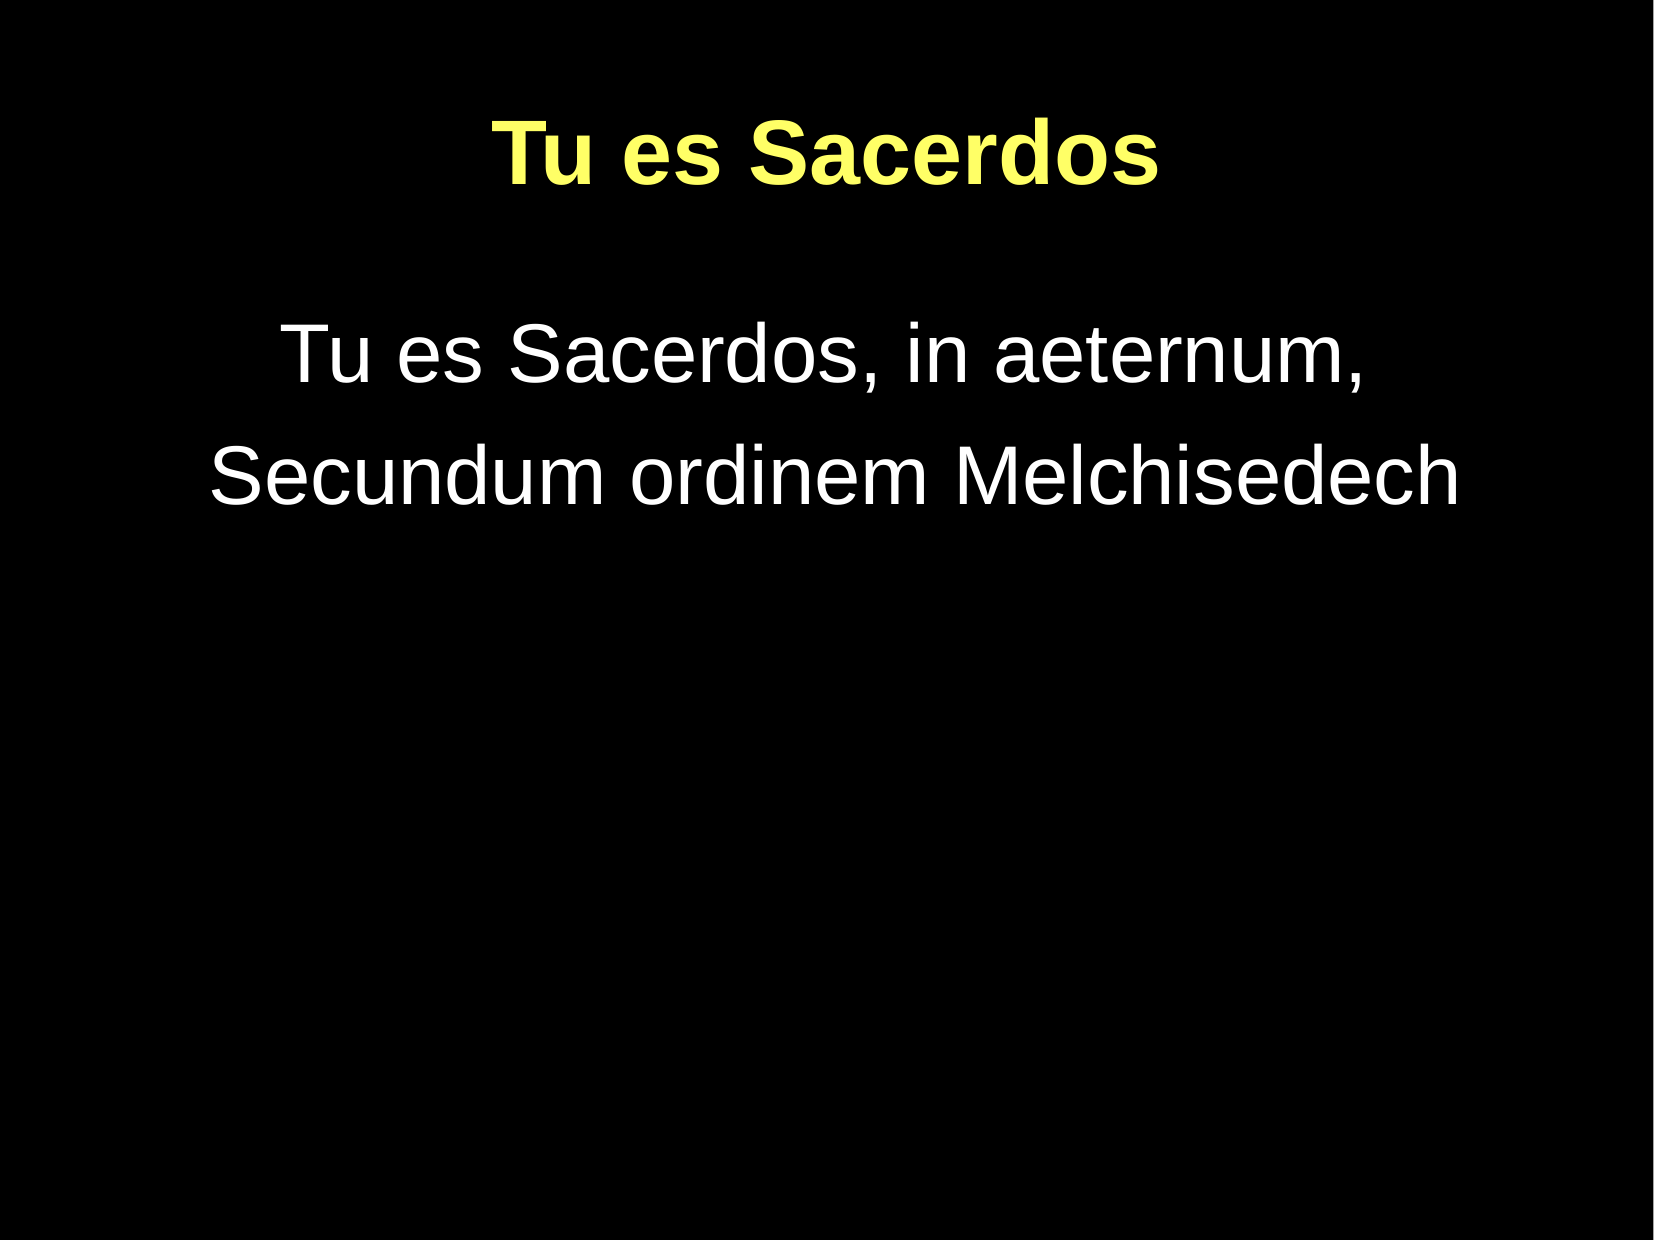

# Tu es Sacerdos
Tu es Sacerdos, in aeternum,
Secundum ordinem Melchisedech